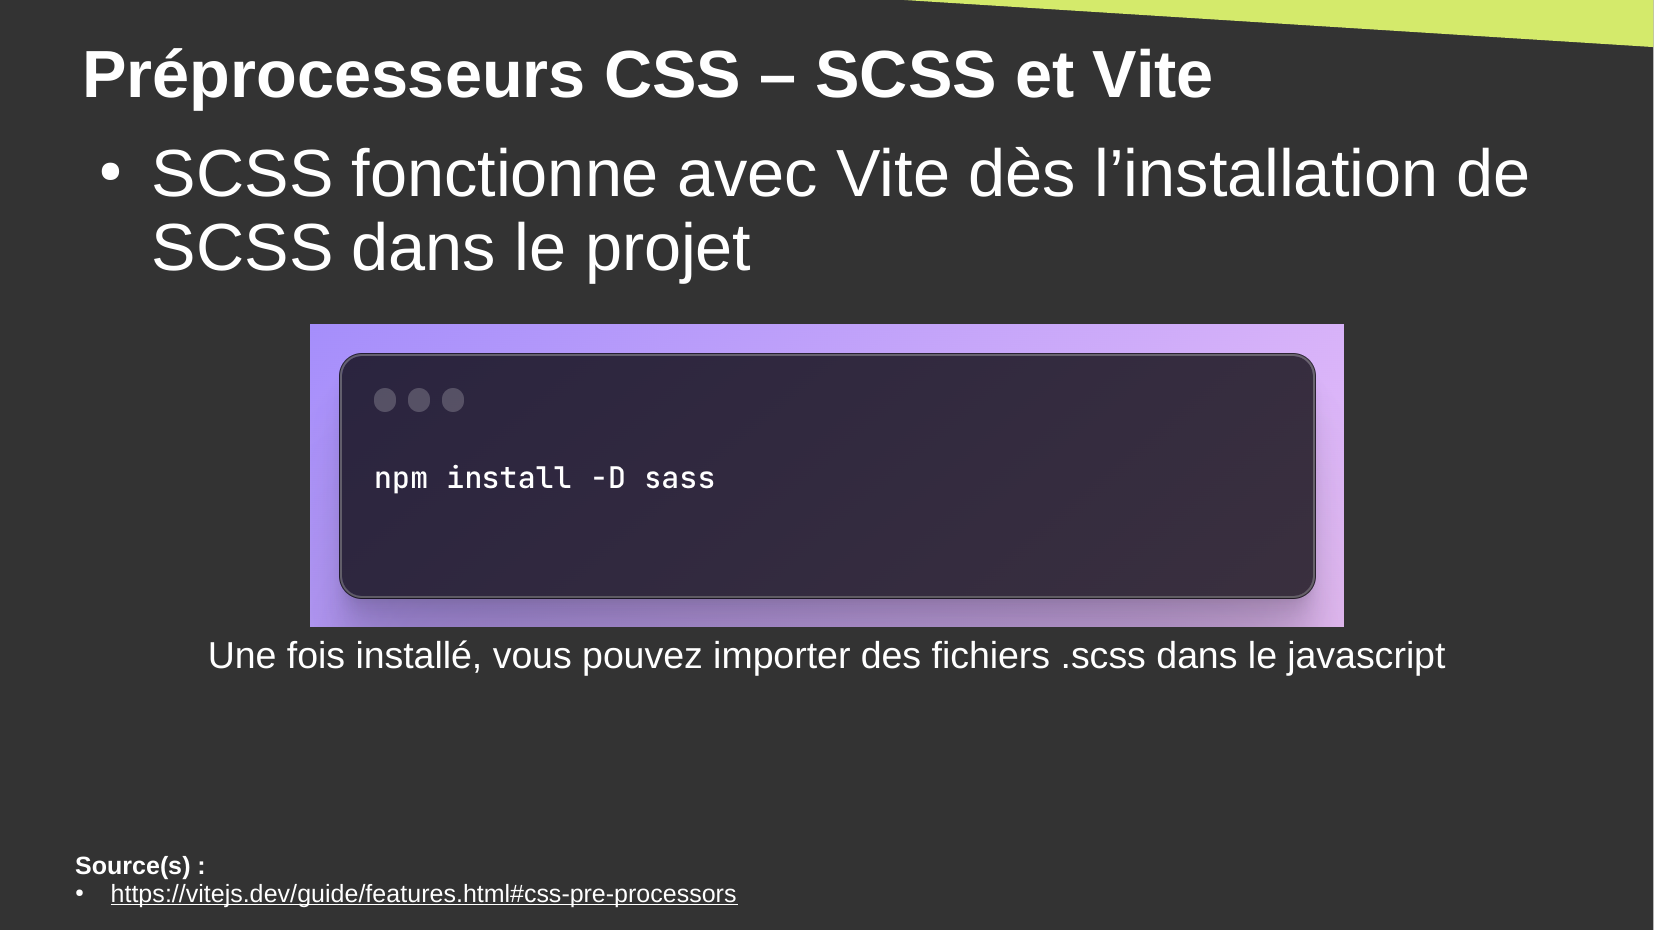

# Préprocesseurs CSS – SCSS et Vite
SCSS fonctionne avec Vite dès l’installation de SCSS dans le projet
Une fois installé, vous pouvez importer des fichiers .scss dans le javascript
Source(s) :
https://vitejs.dev/guide/features.html#css-pre-processors